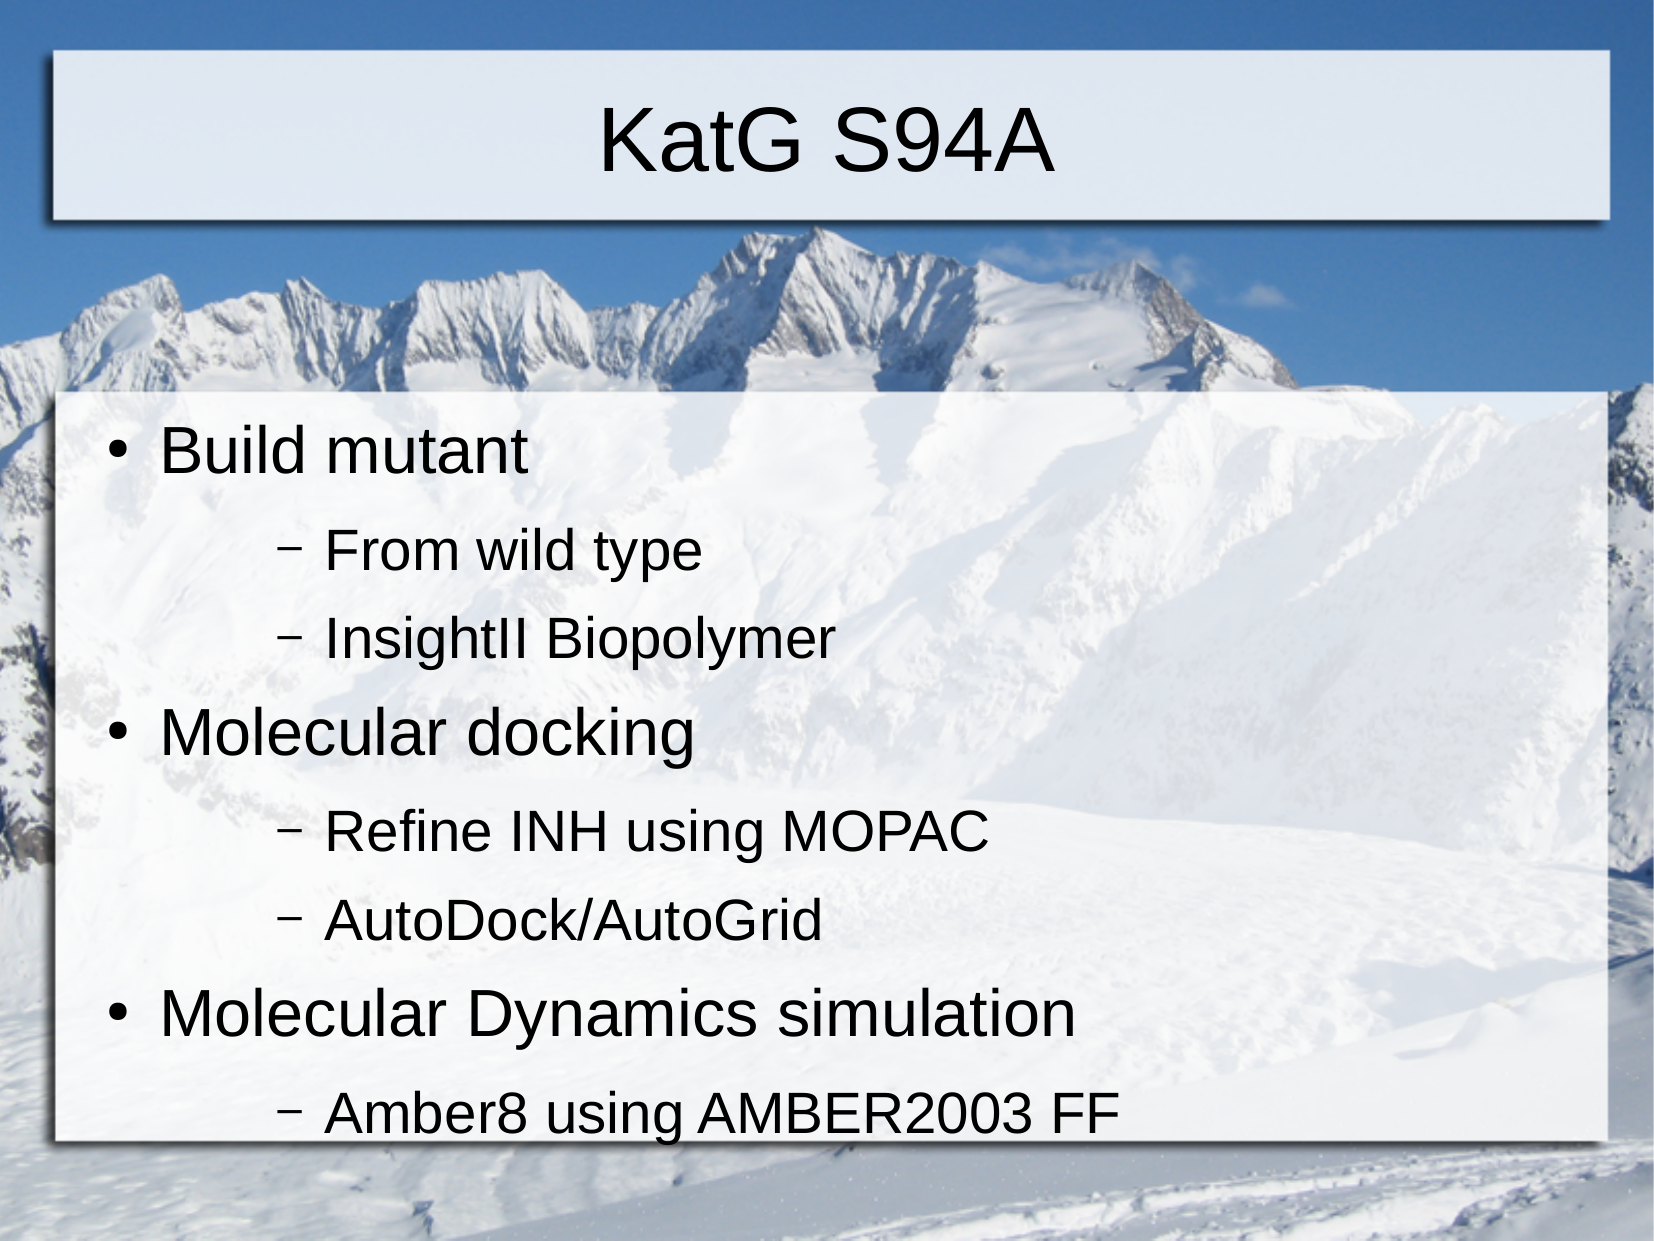

# KatG S94A
Build mutant
From wild type
InsightII Biopolymer
Molecular docking
Refine INH using MOPAC
AutoDock/AutoGrid
Molecular Dynamics simulation
Amber8 using AMBER2003 FF